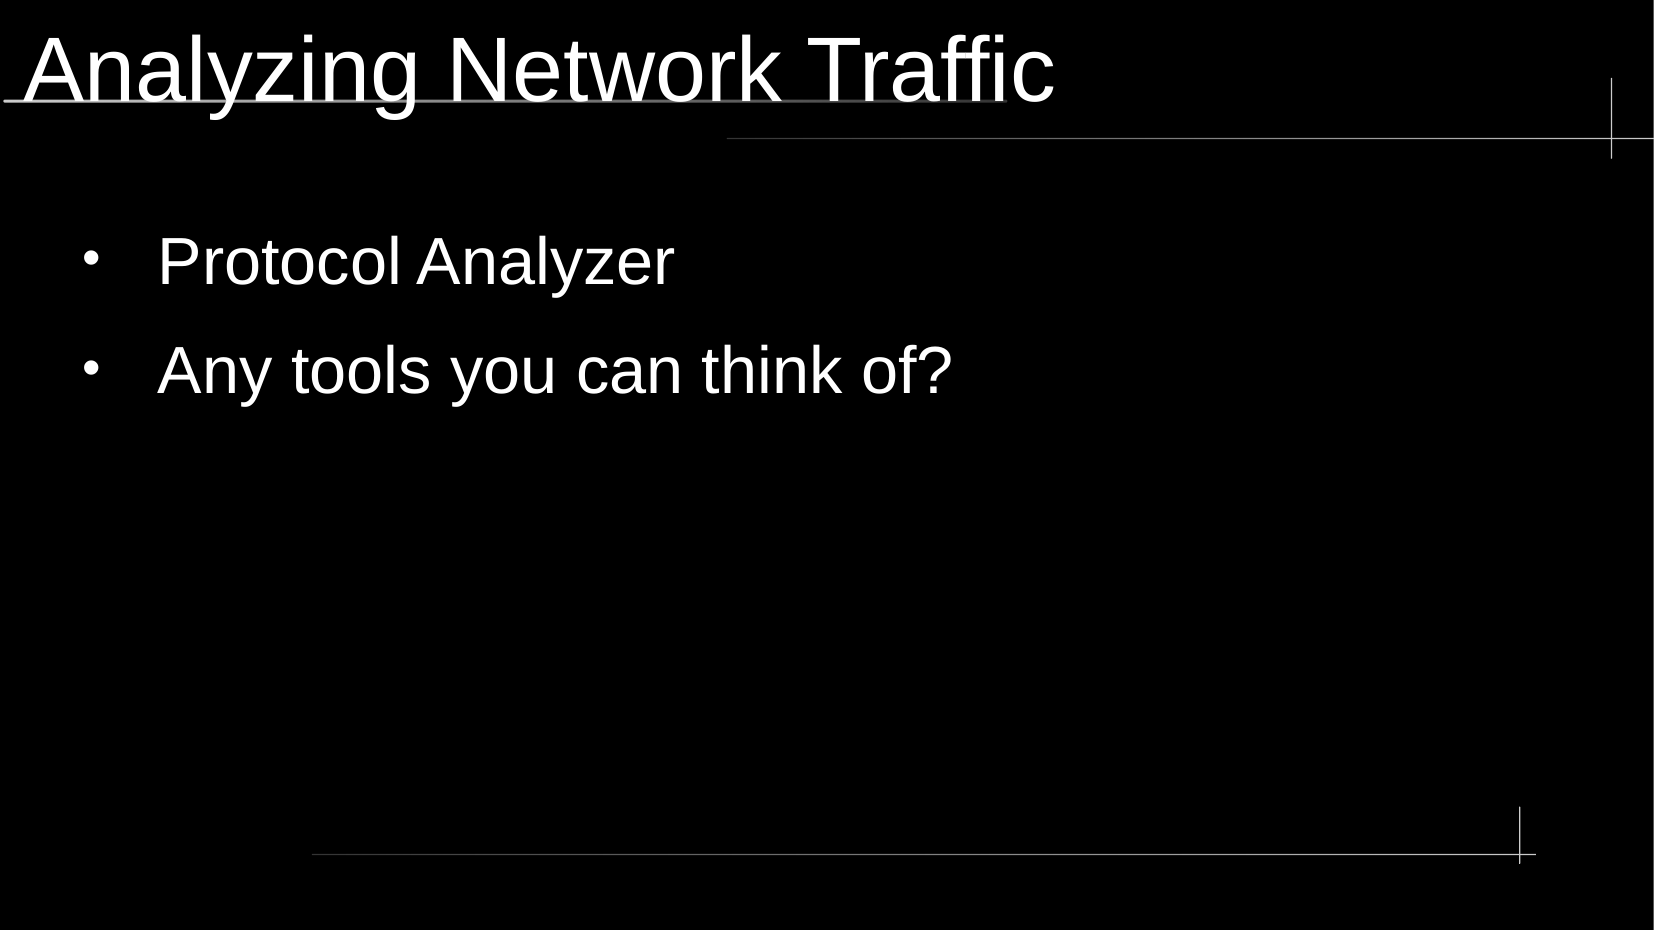

# Analyzing Network Traffic
Protocol Analyzer
Any tools you can think of?